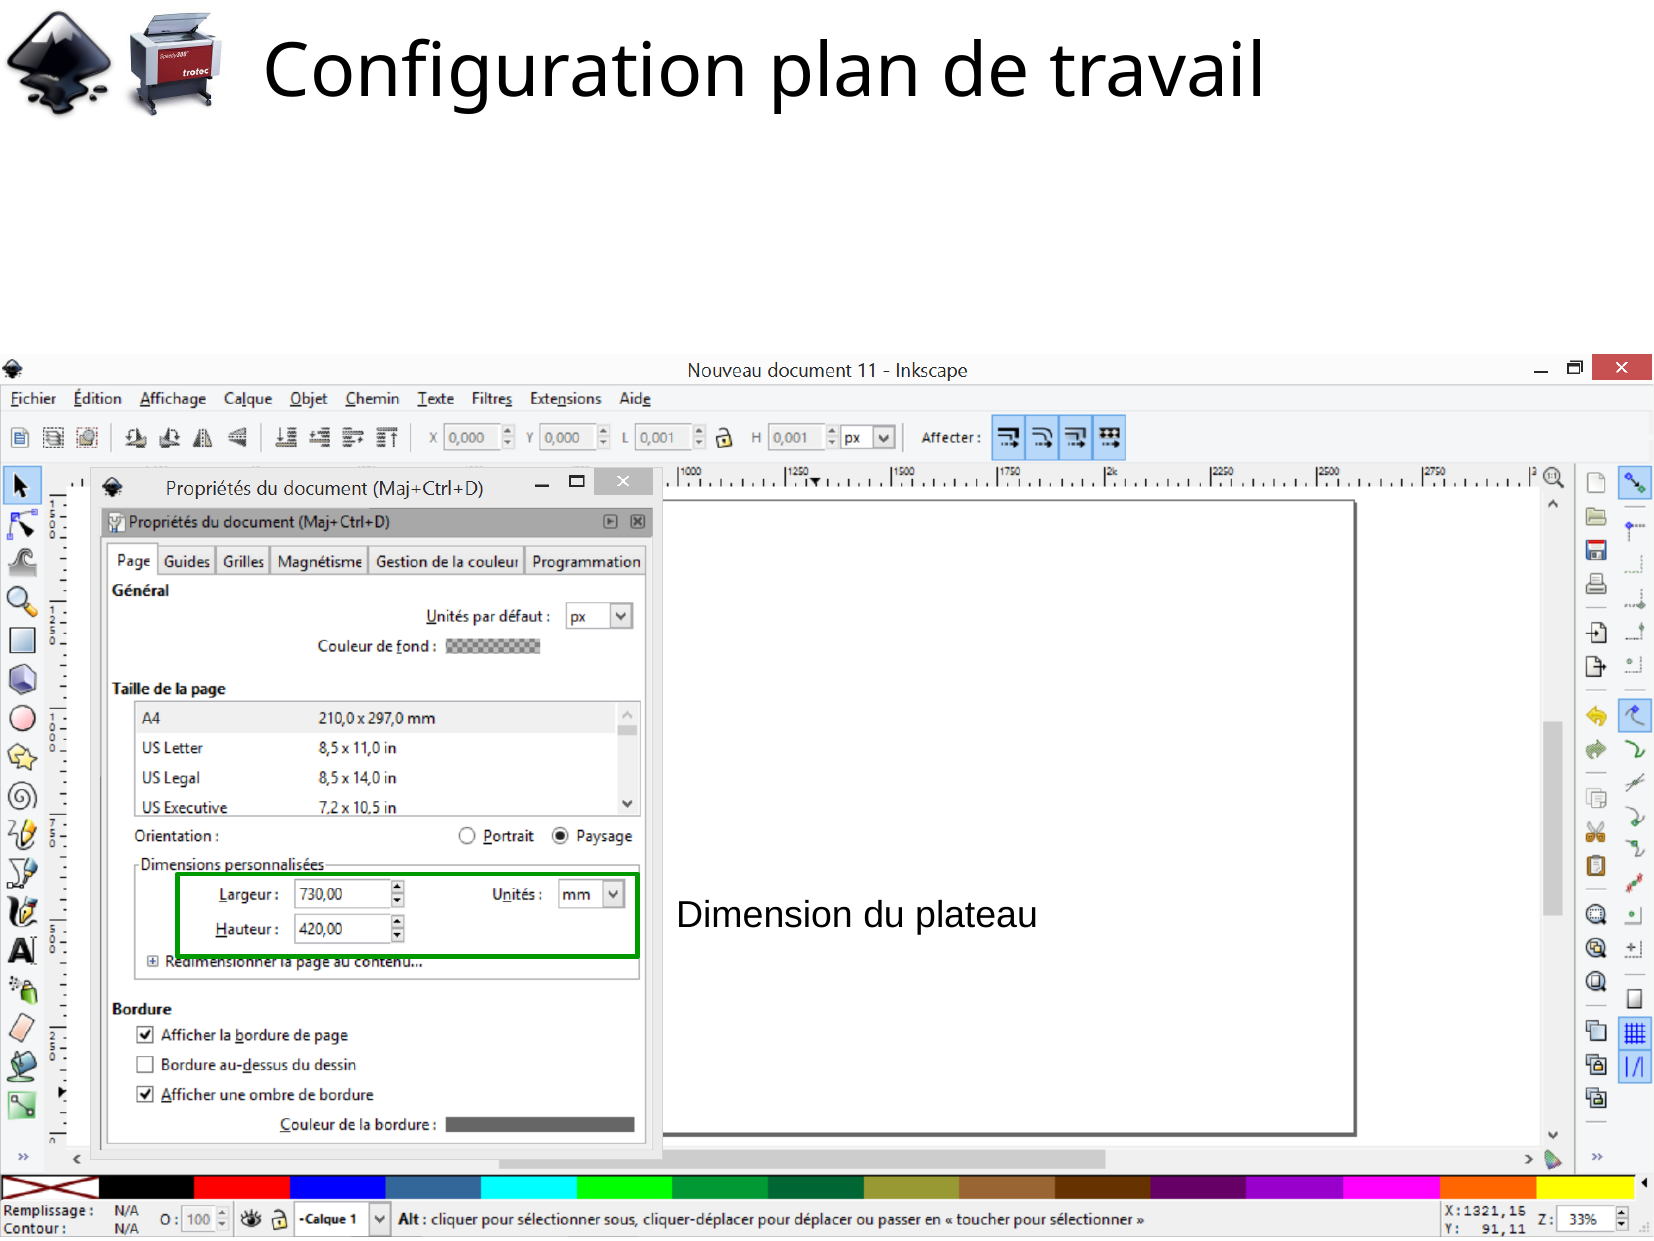

Configuration plan de travail
Dimension du plateau